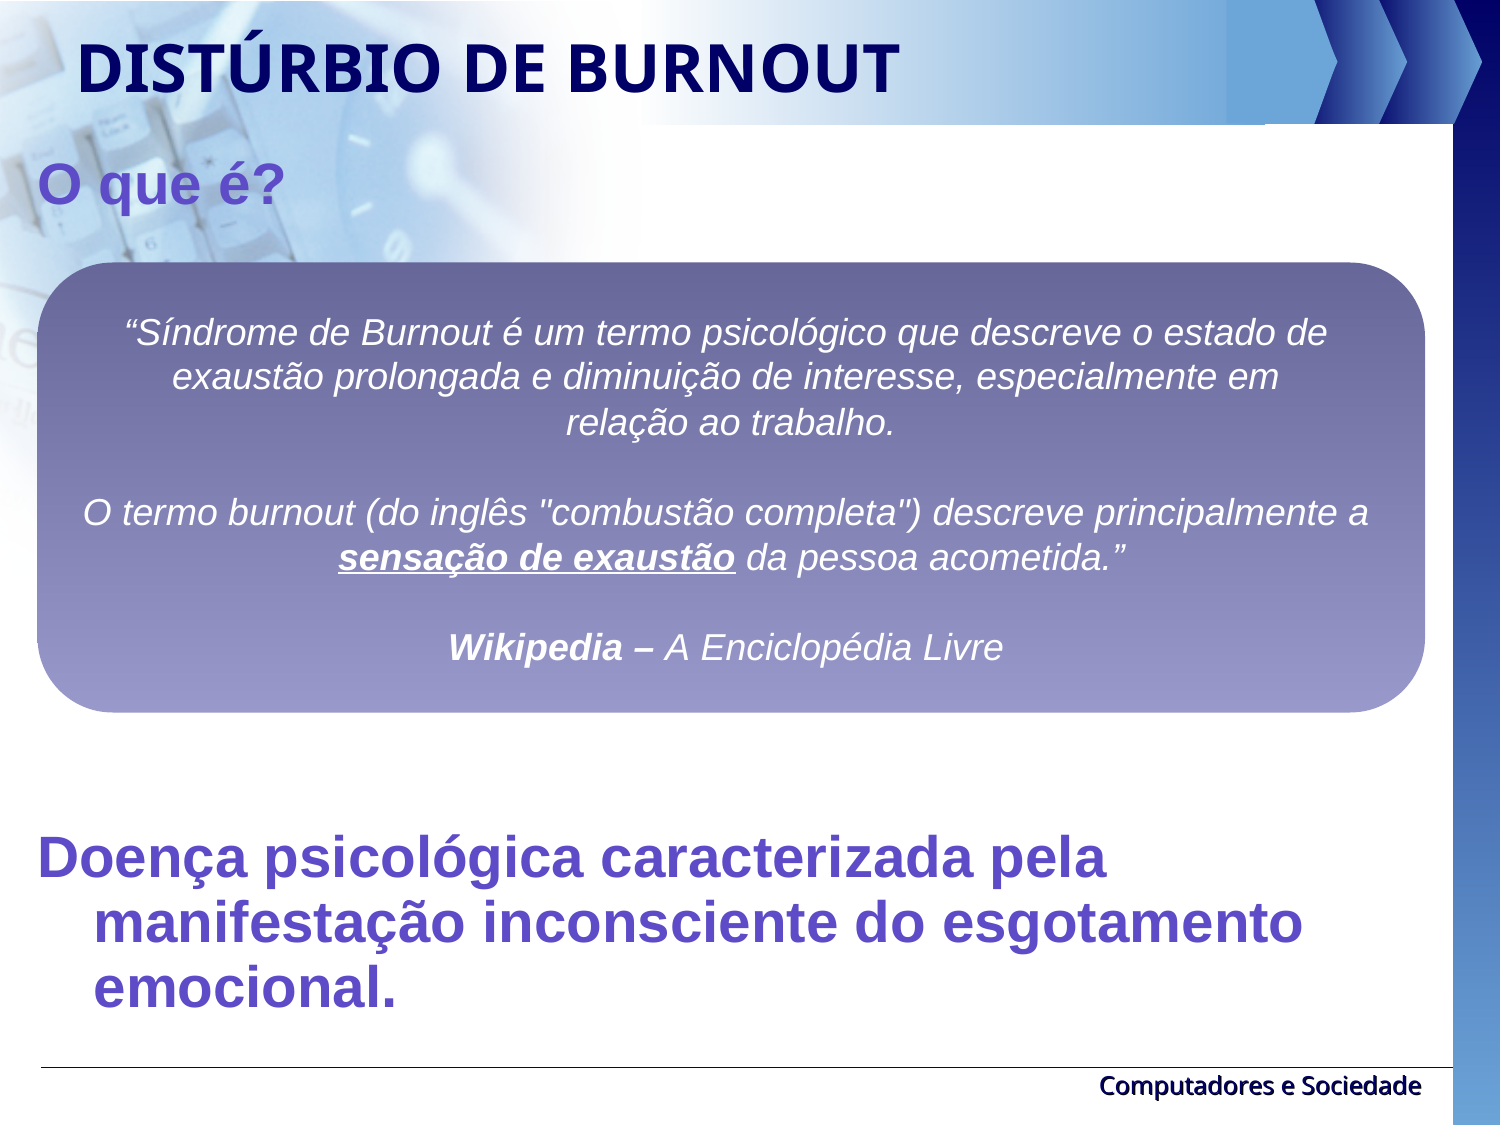

# DISTÚRBIO DE BURNOUT
O que é?
“Síndrome de Burnout é um termo psicológico que descreve o estado de
exaustão prolongada e diminuição de interesse, especialmente em
relação ao trabalho.
O termo burnout (do inglês "combustão completa") descreve principalmente a
sensação de exaustão da pessoa acometida.”
Wikipedia – A Enciclopédia Livre
Doença psicológica caracterizada pela manifestação inconsciente do esgotamento emocional.